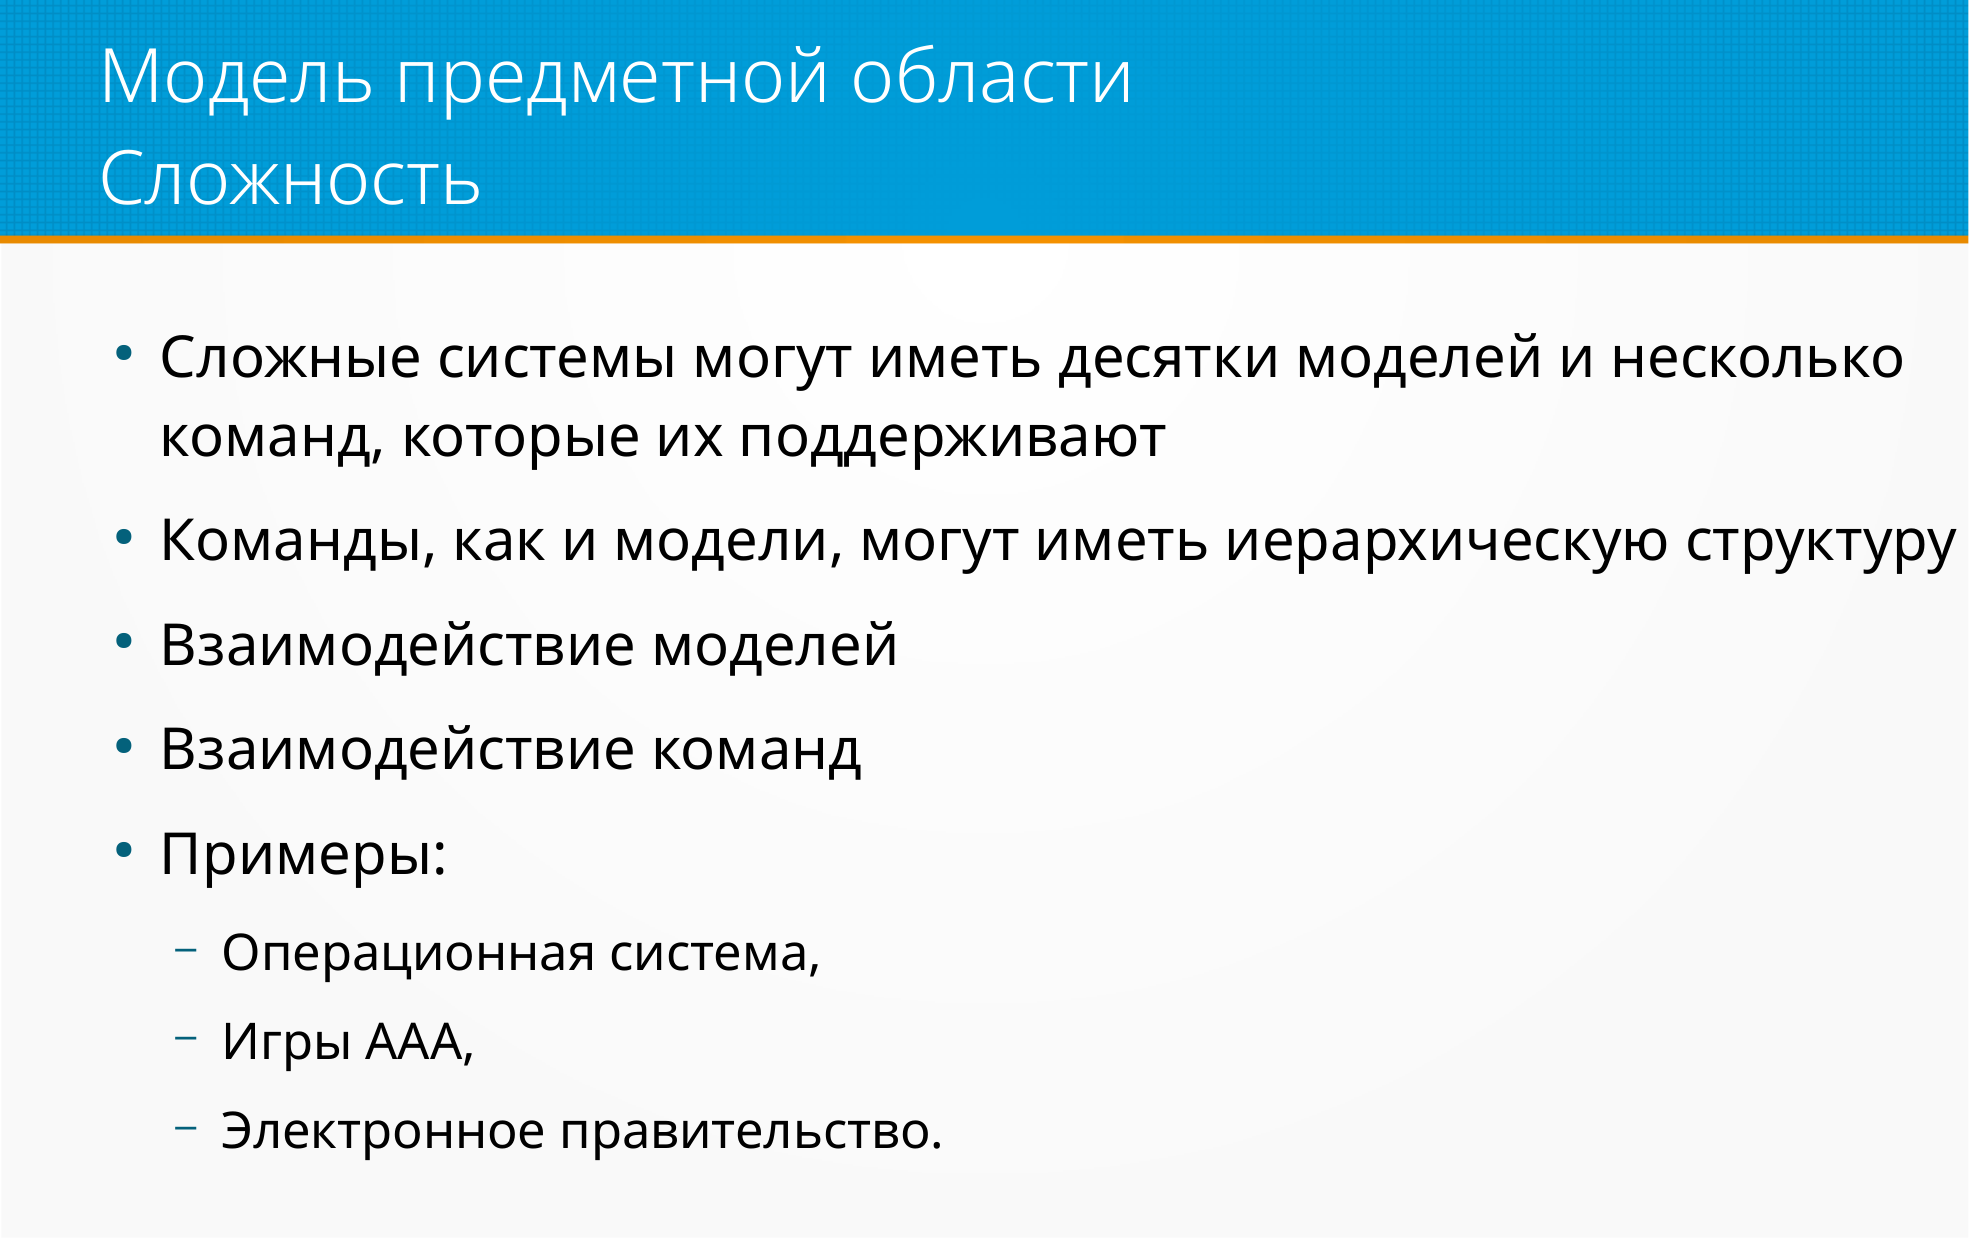

# Модель предметной области Сложность
Сложные системы могут иметь десятки моделей и несколько команд, которые их поддерживают
Команды, как и модели, могут иметь иерархическую структуру
Взаимодействие моделей
Взаимодействие команд
Примеры:
Операционная система,
Игры AAA,
Электронное правительство.